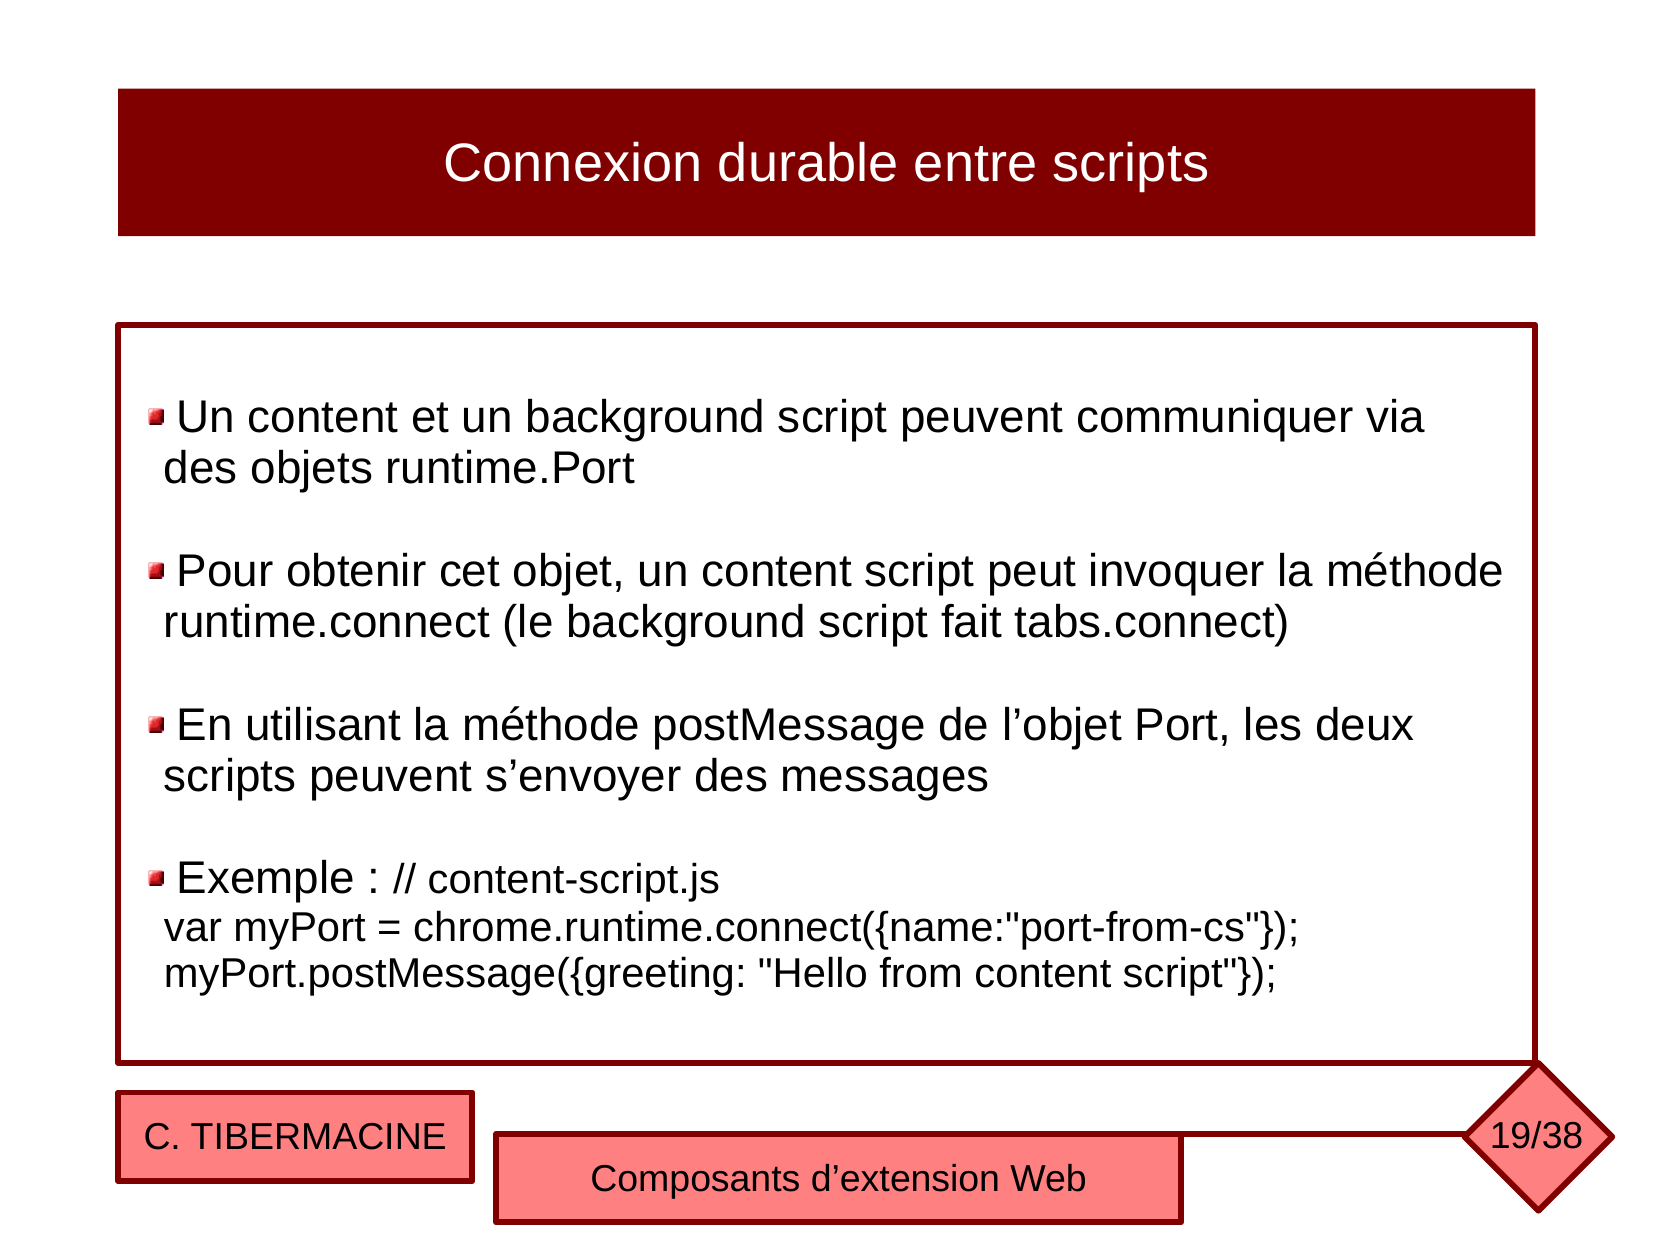

Connexion durable entre scripts
 Un content et un background script peuvent communiquer via
des objets runtime.Port
 Pour obtenir cet objet, un content script peut invoquer la méthode
runtime.connect (le background script fait tabs.connect)
 En utilisant la méthode postMessage de l’objet Port, les deux
scripts peuvent s’envoyer des messages
 Exemple : // content-script.js
var myPort = chrome.runtime.connect({name:"port-from-cs"});
myPort.postMessage({greeting: "Hello from content script"});
C. TIBERMACINE
Composants d’extension Web